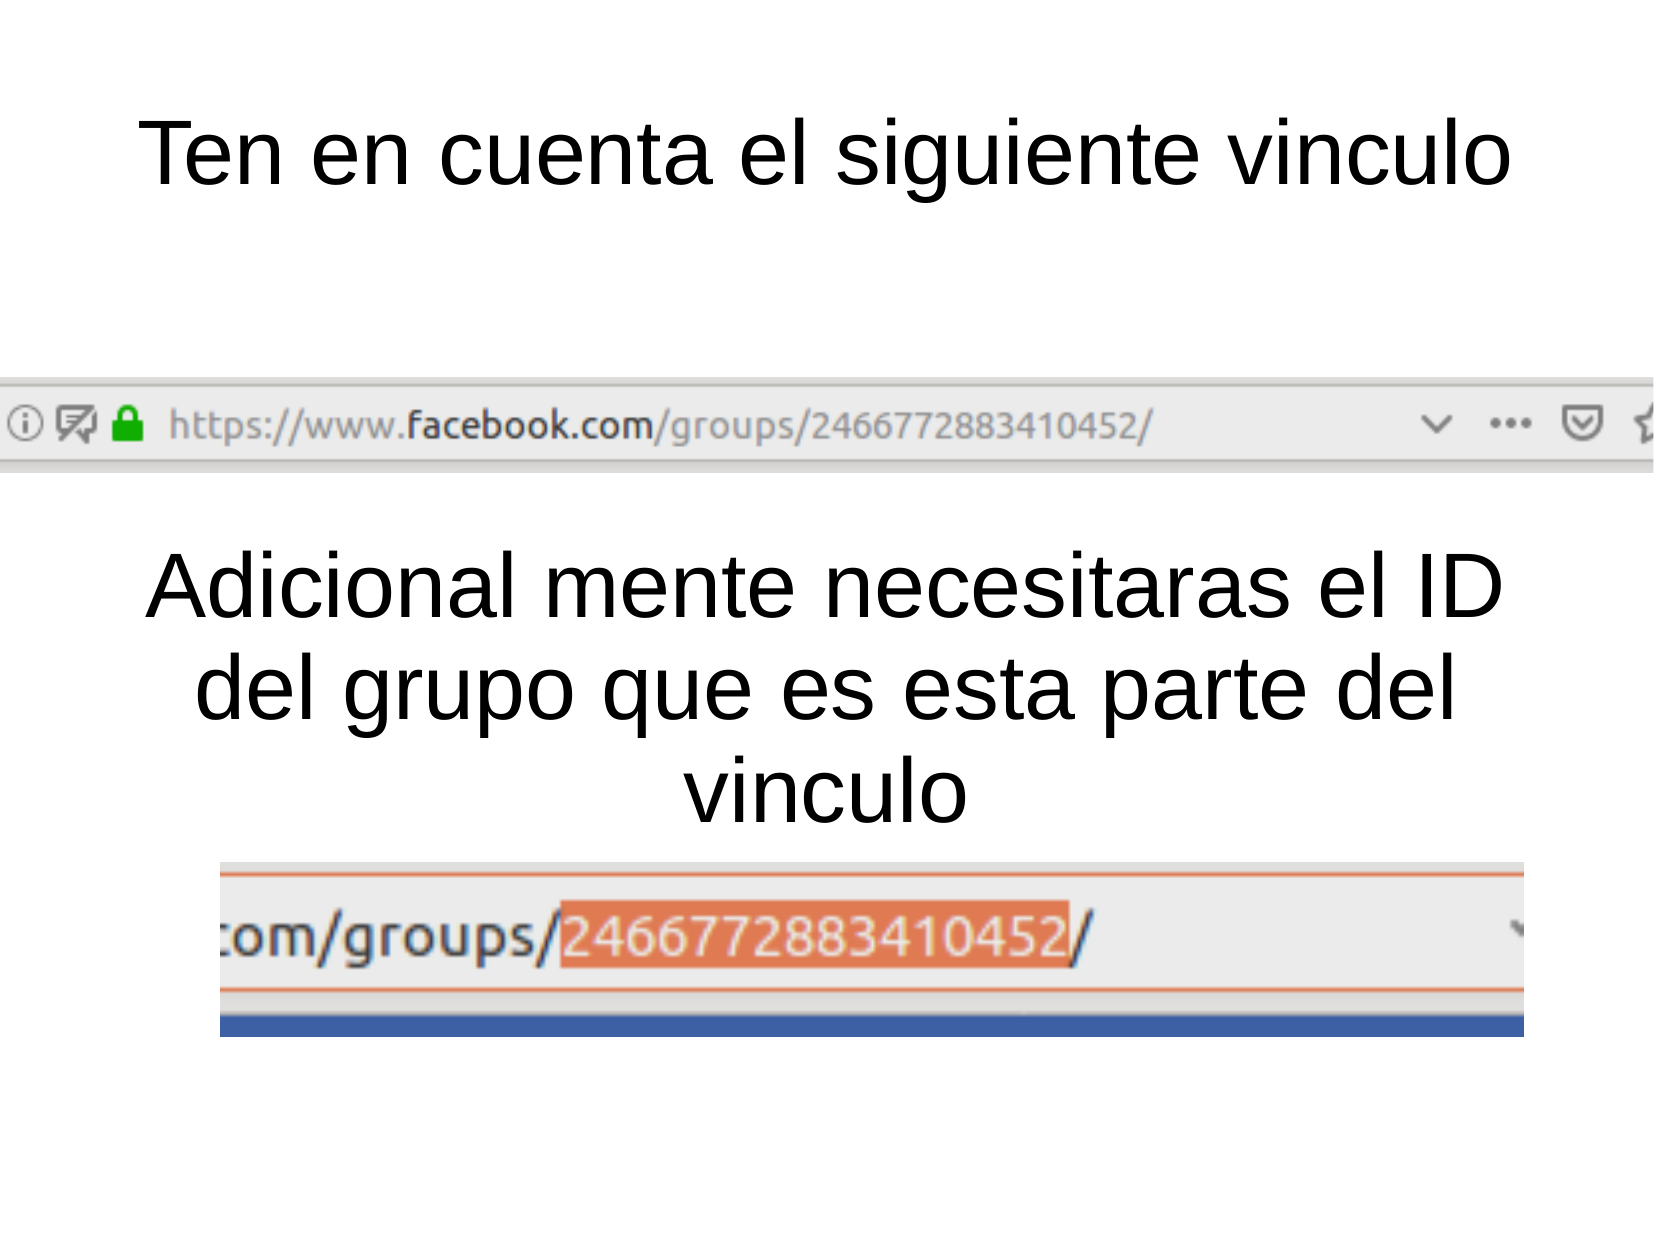

# Ten en cuenta el siguiente vinculo
Adicional mente necesitaras el ID del grupo que es esta parte del vinculo